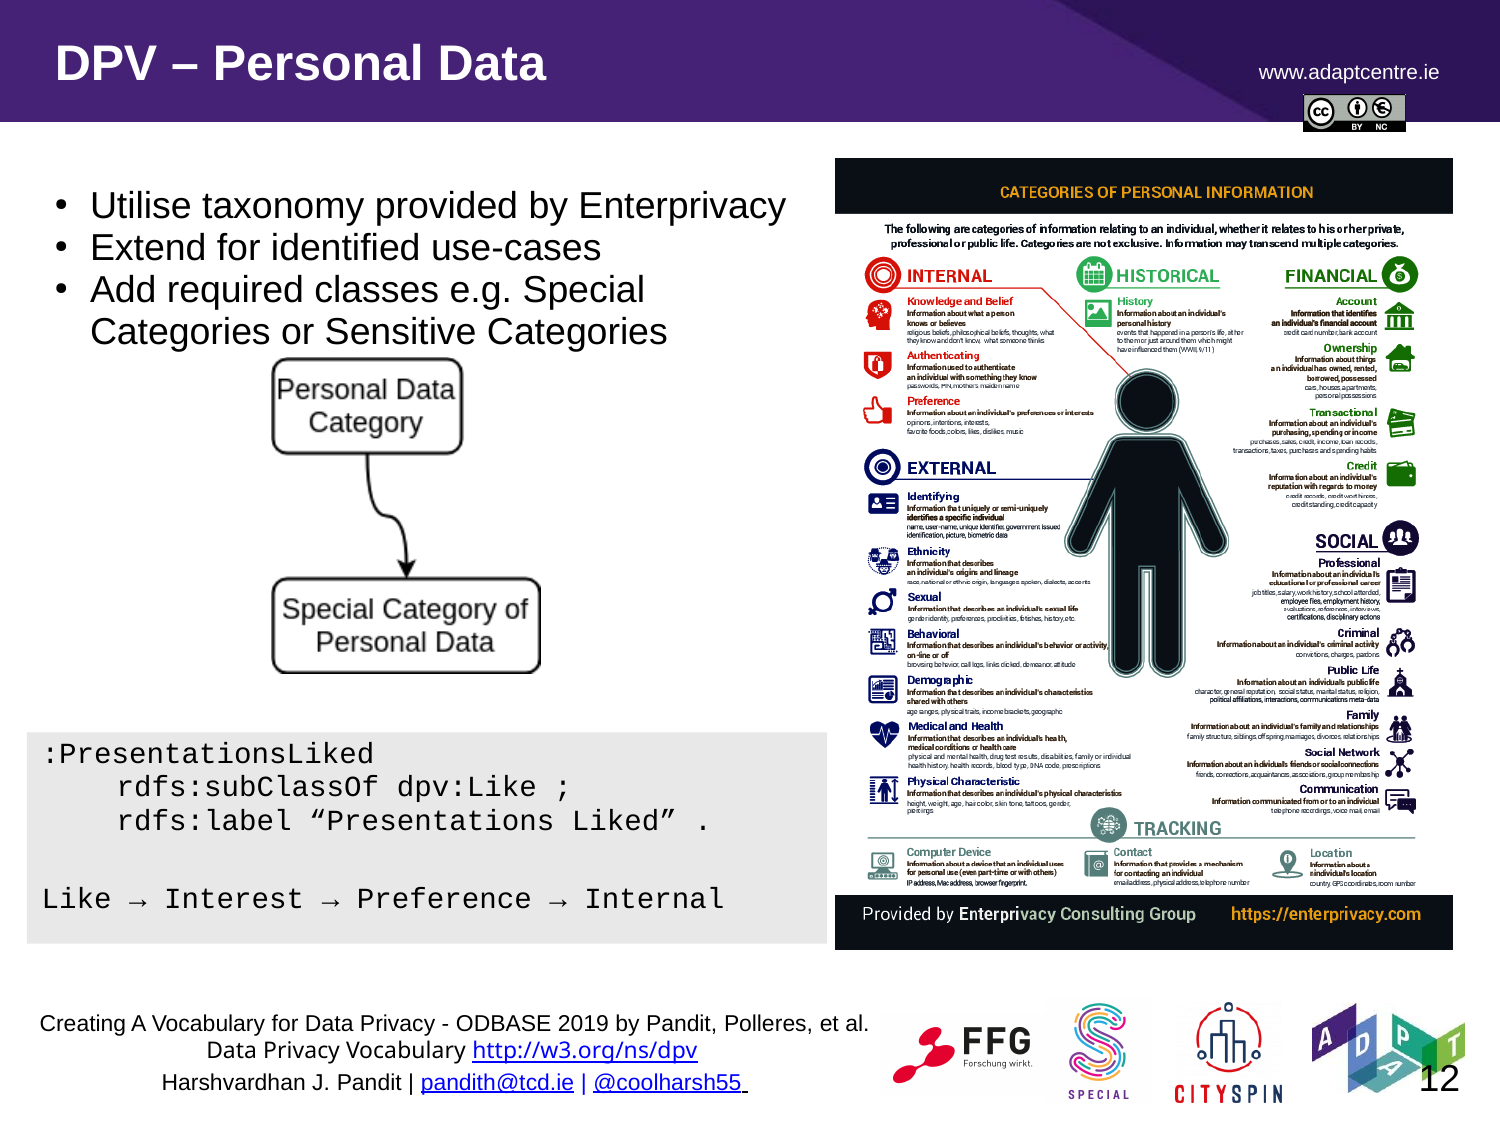

DPV – Personal Data
Utilise taxonomy provided by Enterprivacy
Extend for identified use-cases
Add required classes e.g. Special Categories or Sensitive Categories
:PresentationsLiked
	rdfs:subClassOf dpv:Like ;
	rdfs:label “Presentations Liked” .
Like → Interest → Preference → Internal